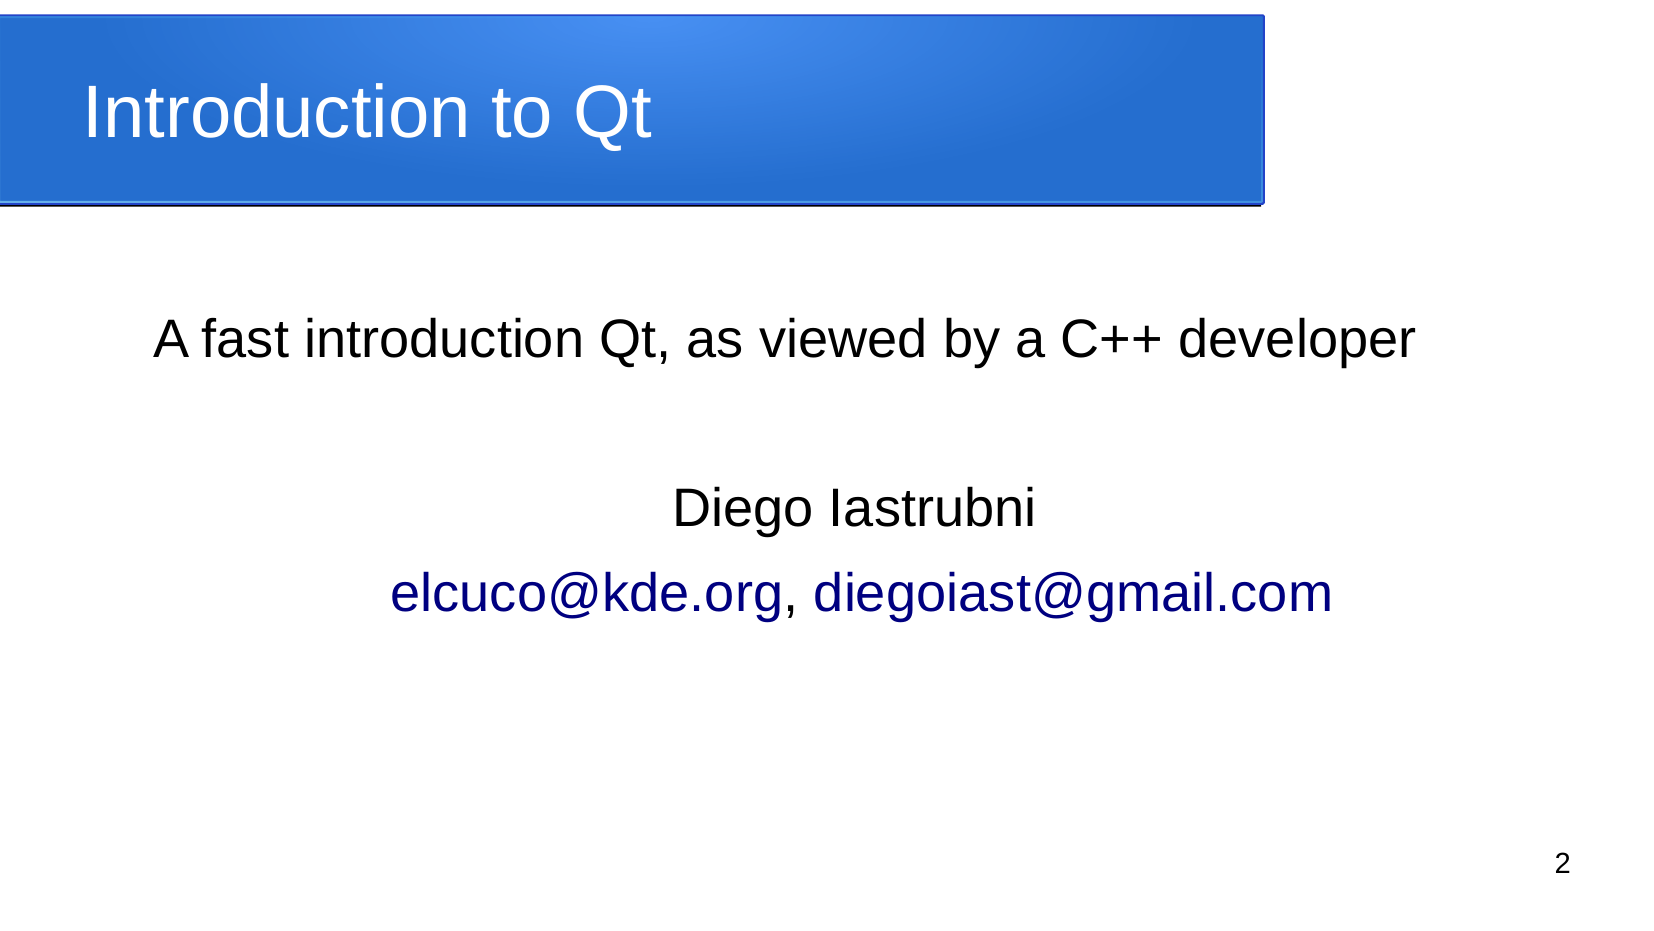

# Introduction to Qt
A fast introduction Qt, as viewed by a C++ developer
Diego Iastrubni
elcuco@kde.org, diegoiast@gmail.com
2